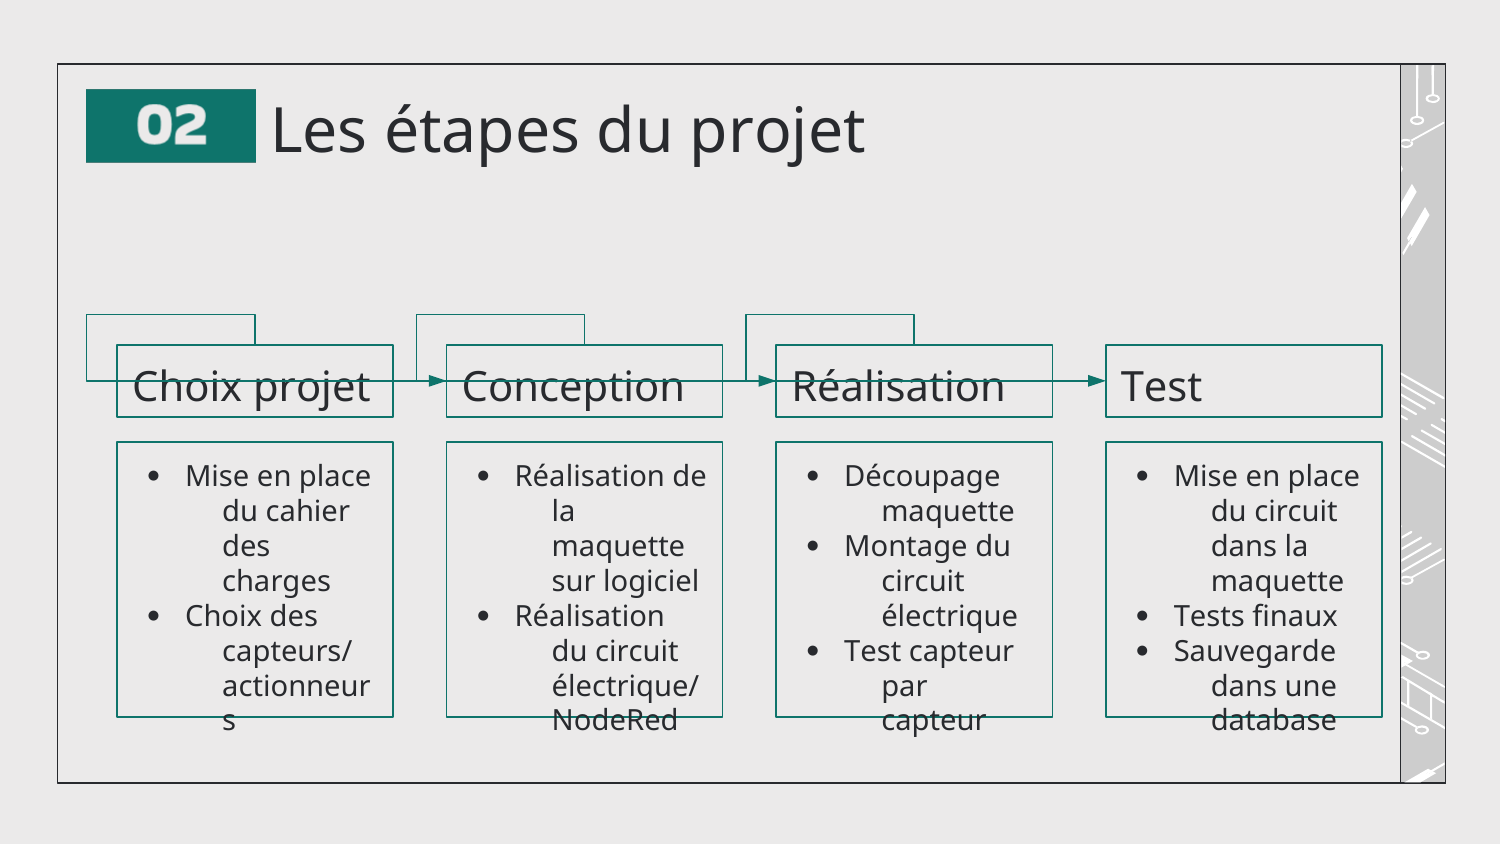

# Les étapes du projet
Choix projet
Conception
Réalisation
Test
Mise en place du cahier des charges
Choix des capteurs/ actionneurs
Réalisation de la maquette sur logiciel
Réalisation du circuit électrique/ NodeRed
Découpage maquette
Montage du circuit électrique
Test capteur par capteur
Mise en place du circuit dans la maquette
Tests finaux
Sauvegarde dans une database